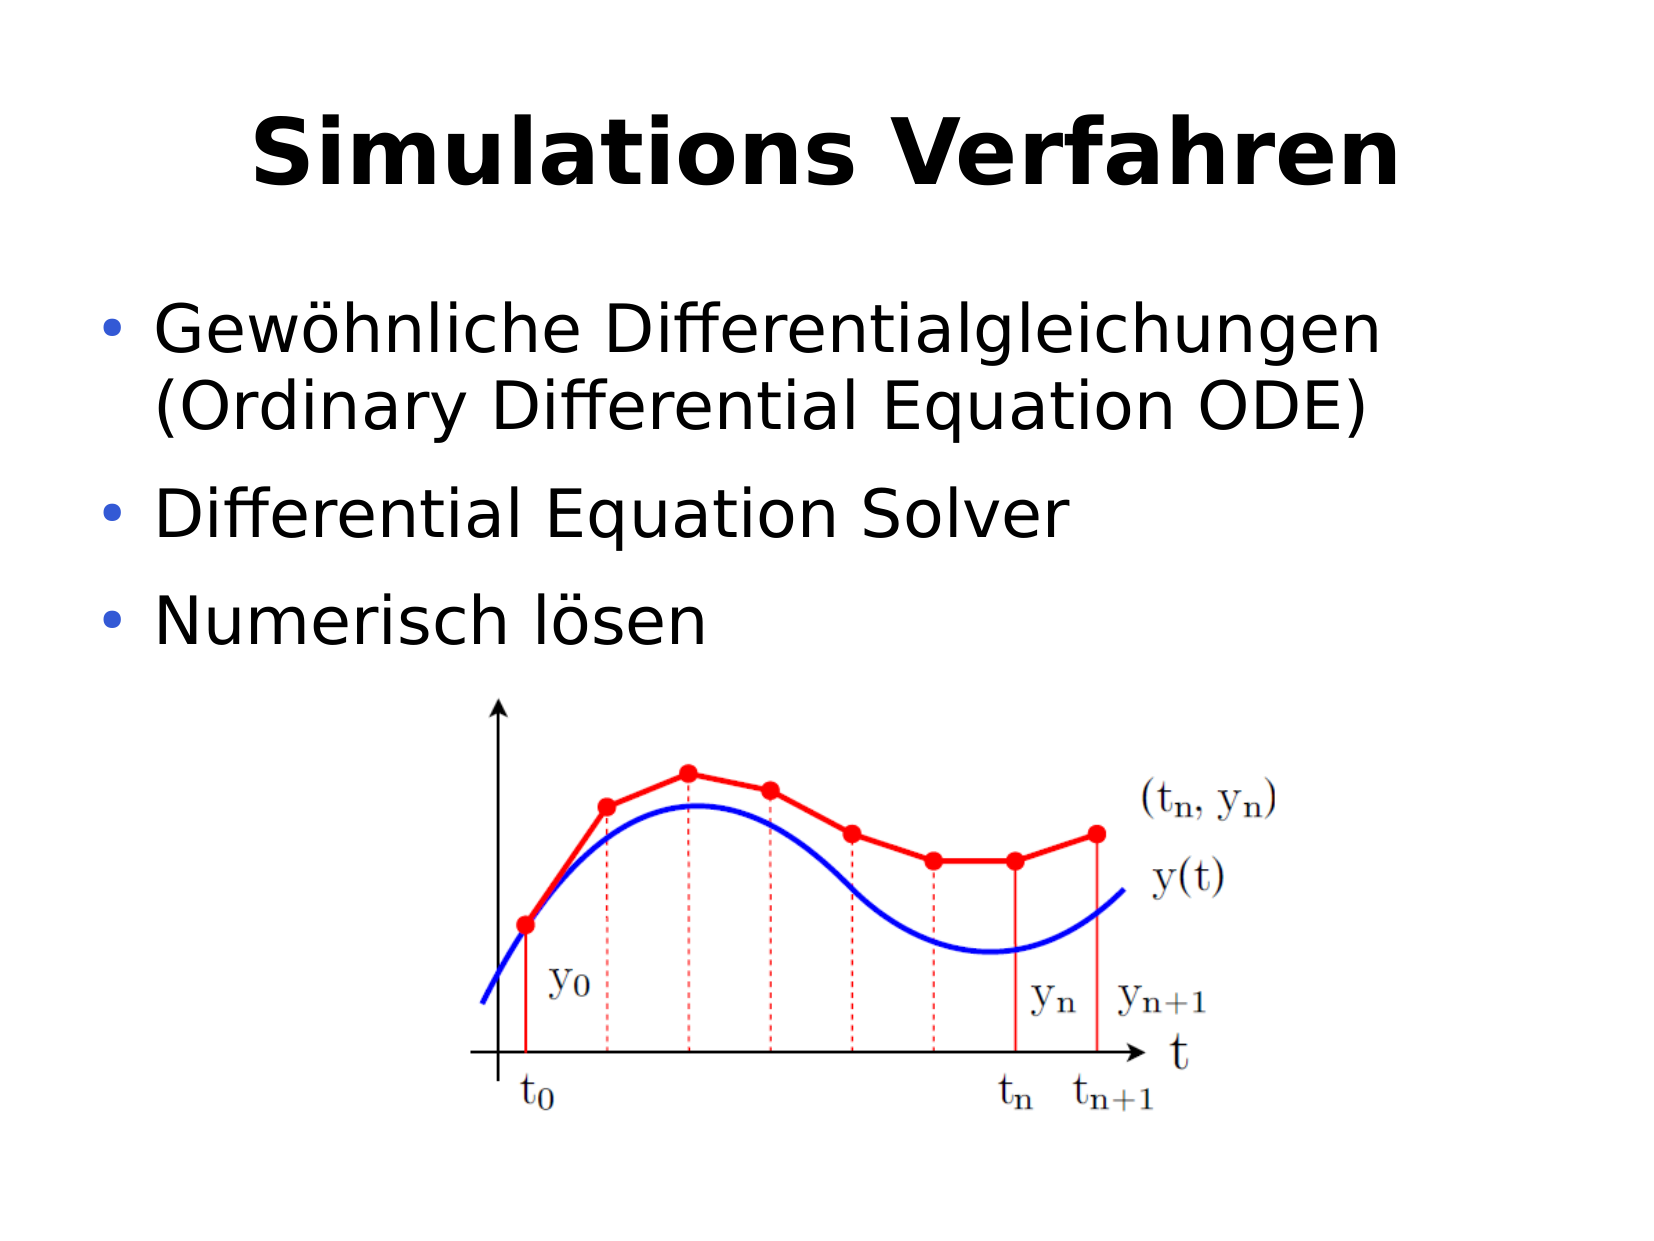

# Simulations Verfahren
Gewöhnliche Differentialgleichungen (Ordinary Differential Equation ODE)
Differential Equation Solver
Numerisch lösen